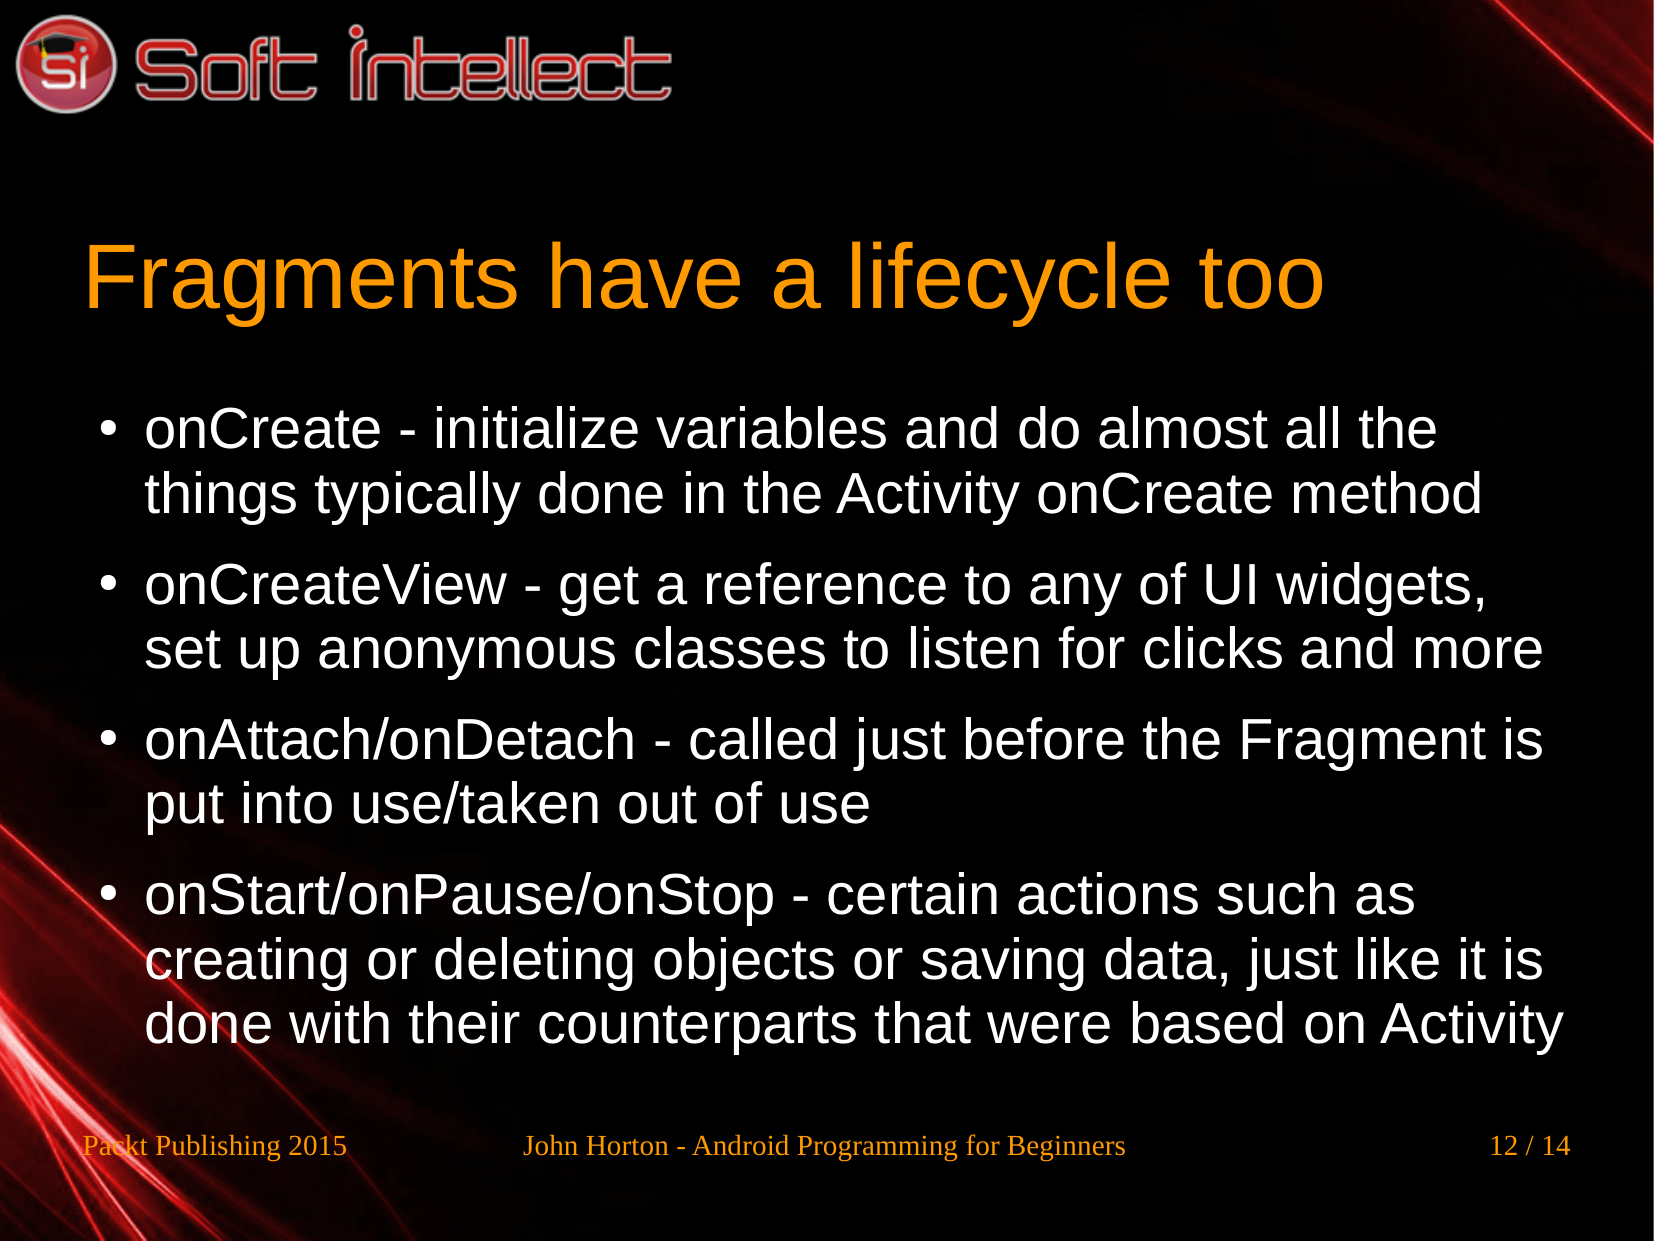

# Fragments have a lifecycle too
onCreate - initialize variables and do almost all the things typically done in the Activity onCreate method
onCreateView - get a reference to any of UI widgets, set up anonymous classes to listen for clicks and more
onAttach/onDetach - called just before the Fragment is put into use/taken out of use
onStart/onPause/onStop - certain actions such as creating or deleting objects or saving data, just like it is done with their counterparts that were based on Activity
Packt Publishing 2015
John Horton - Android Programming for Beginners
12